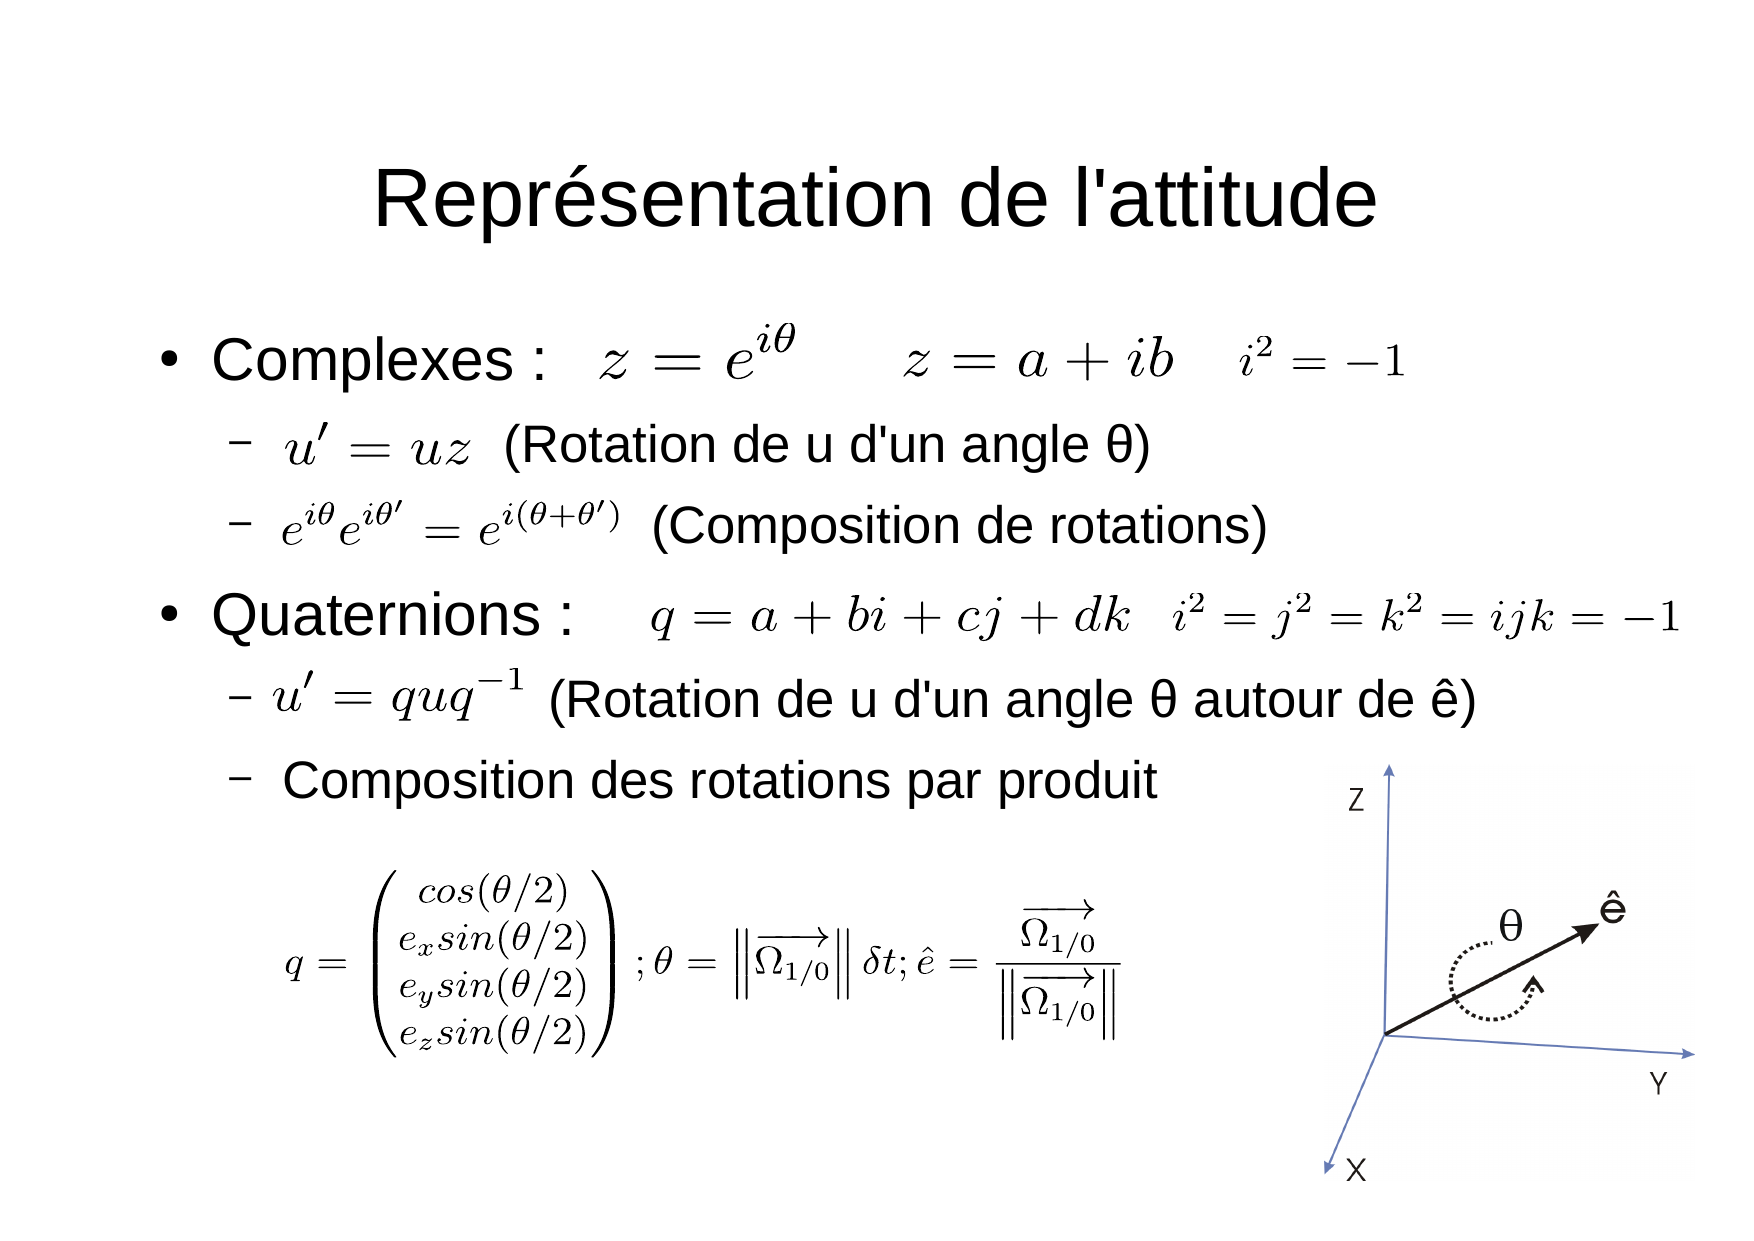

# Représentation de l'attitude
Complexes :
 (Rotation de u d'un angle θ)
 (Composition de rotations)
Quaternions :
 (Rotation de u d'un angle θ autour de ê)
Composition des rotations par produit